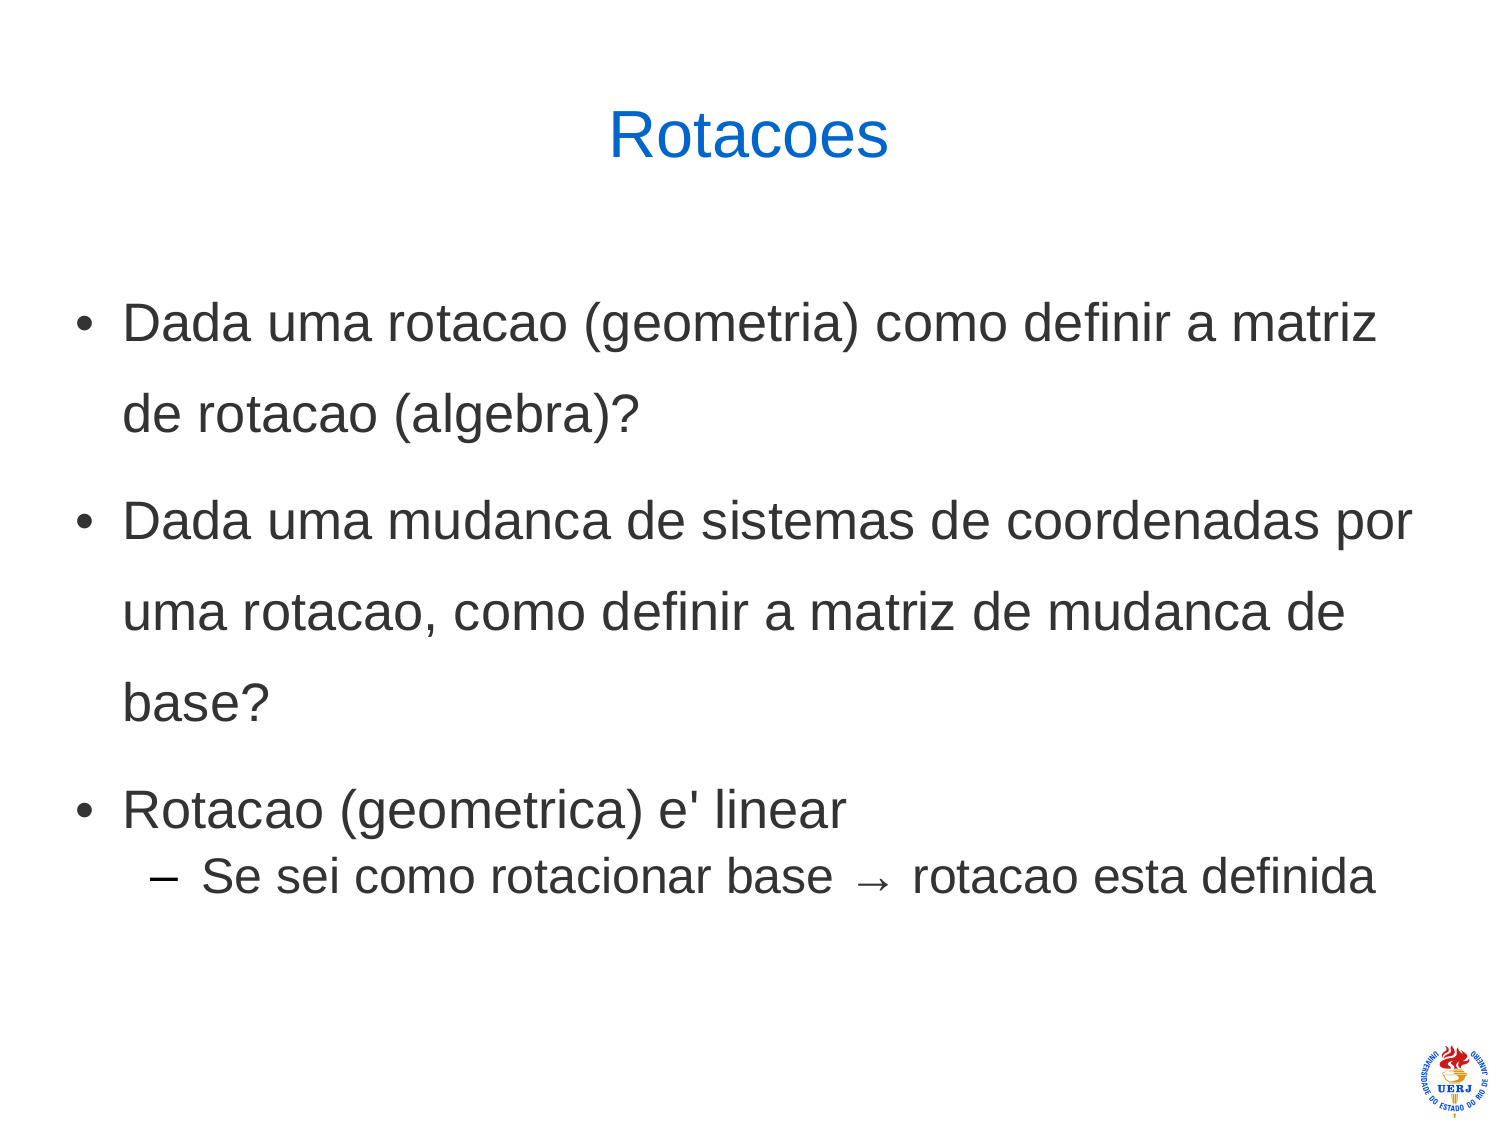

# Rotacoes
Dada uma rotacao (geometria) como definir a matriz de rotacao (algebra)?
Dada uma mudanca de sistemas de coordenadas por uma rotacao, como definir a matriz de mudanca de base?
Rotacao (geometrica) e' linear
 Se sei como rotacionar base → rotacao esta definida